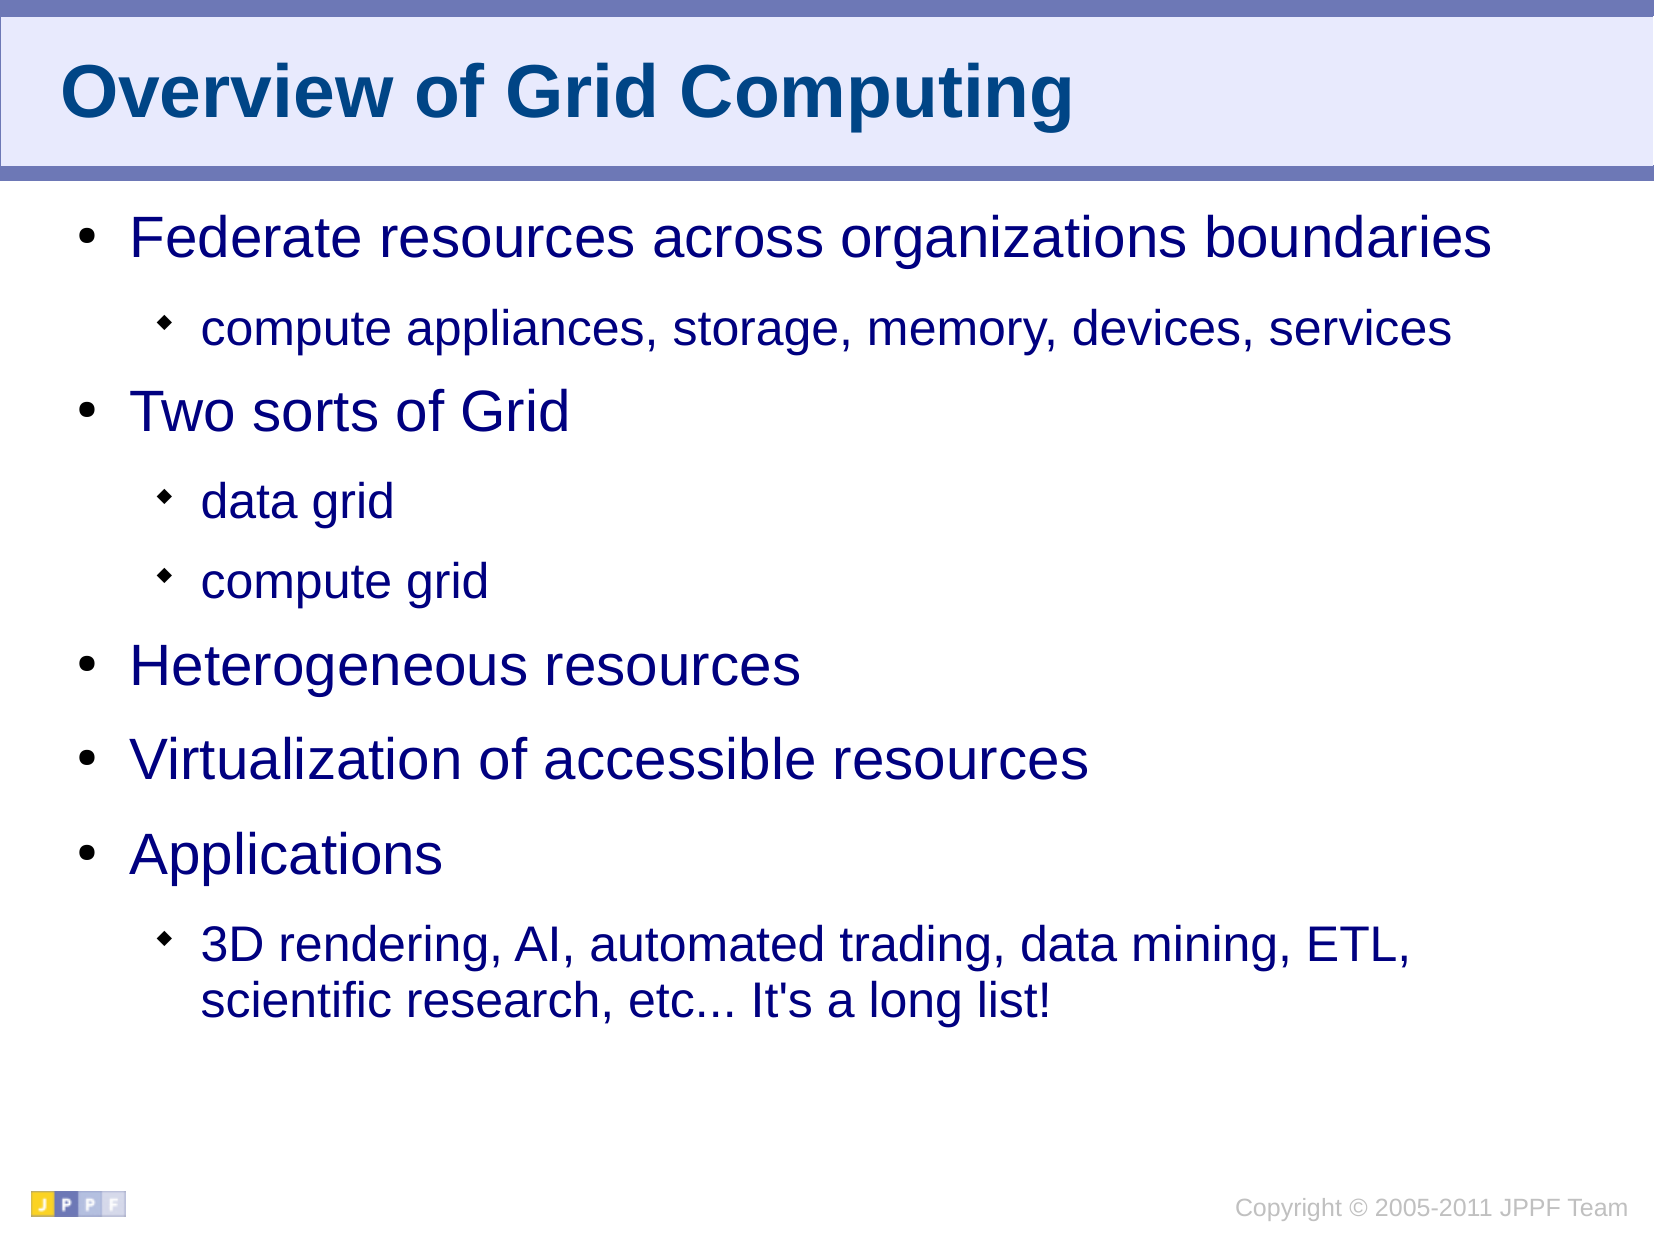

# Overview of Grid Computing
Federate resources across organizations boundaries
compute appliances, storage, memory, devices, services
Two sorts of Grid
data grid
compute grid
Heterogeneous resources
Virtualization of accessible resources
Applications
3D rendering, AI, automated trading, data mining, ETL, scientific research, etc... It's a long list!